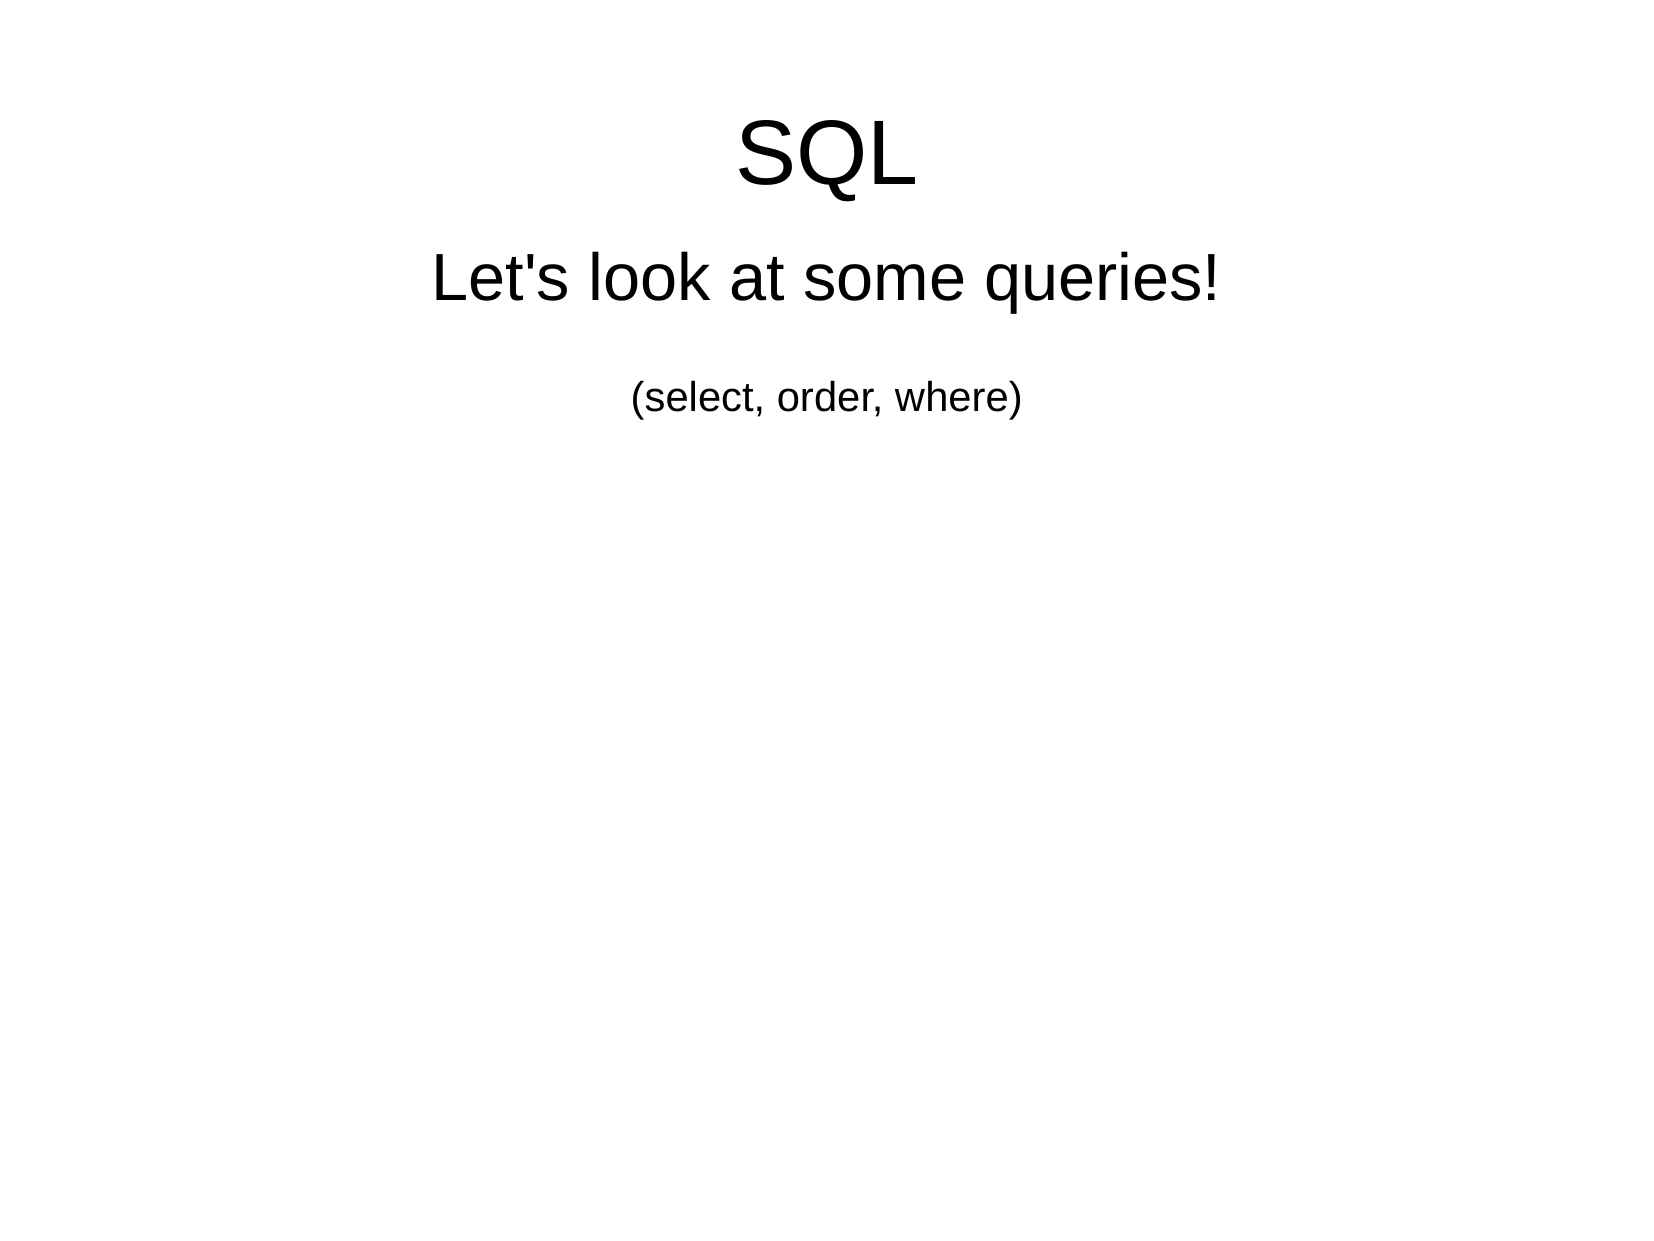

# SQL
Let's look at some queries!
(select, order, where)